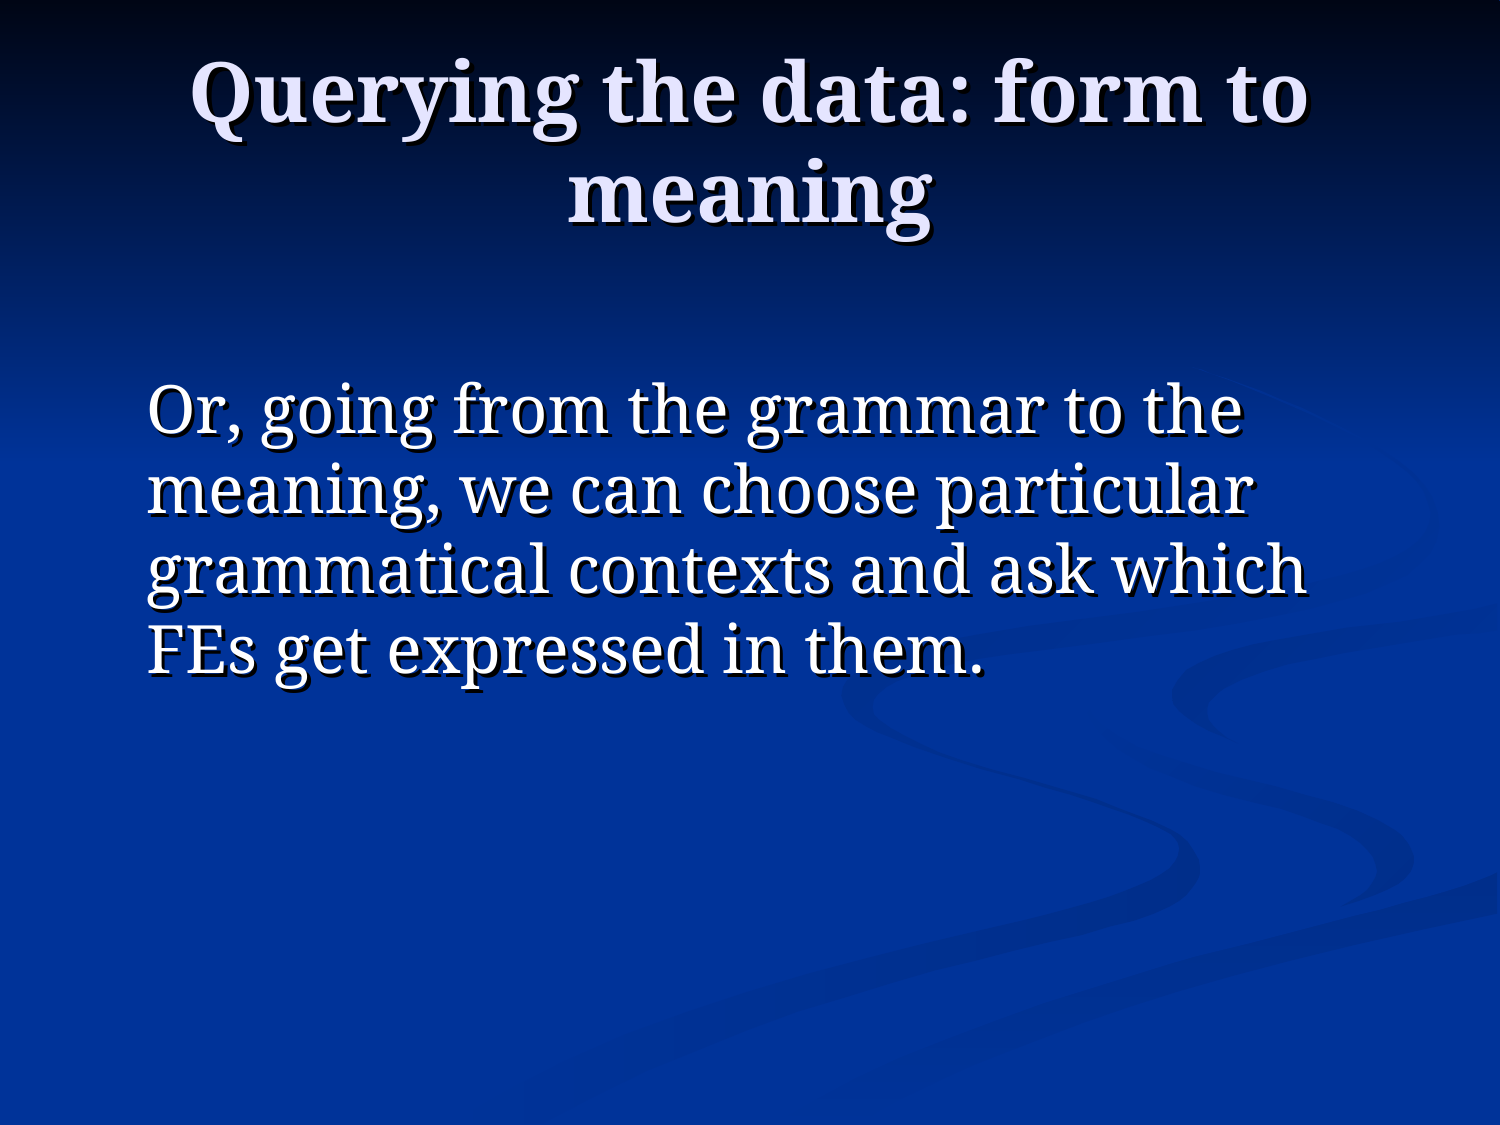

# Querying the data: form to meaning
	Or, going from the grammar to the meaning, we can choose particular grammatical contexts and ask which FEs get expressed in them.